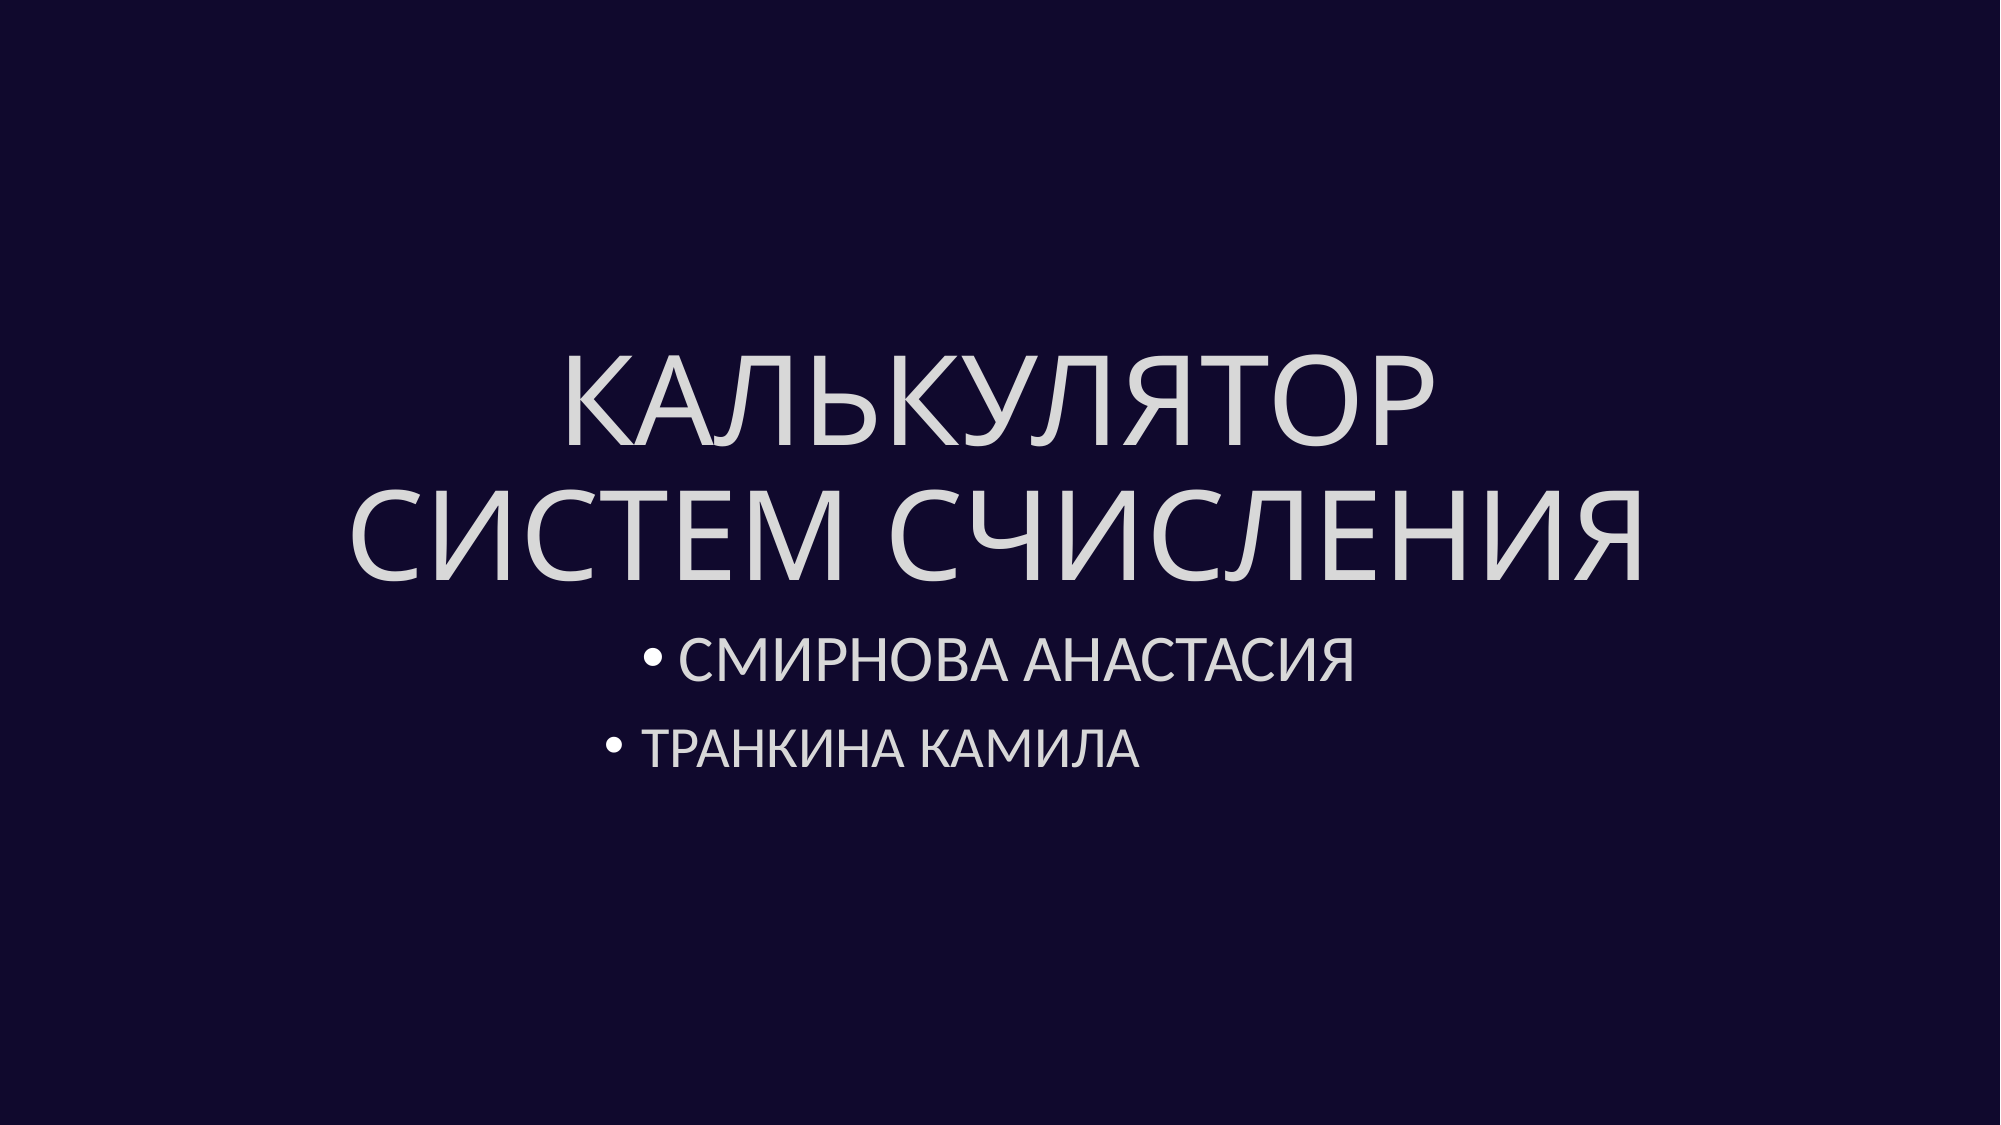

# КАЛЬКУЛЯТОР СИСТЕМ СЧИСЛЕНИЯ
Смирнова Анастасия
Транкина Камила